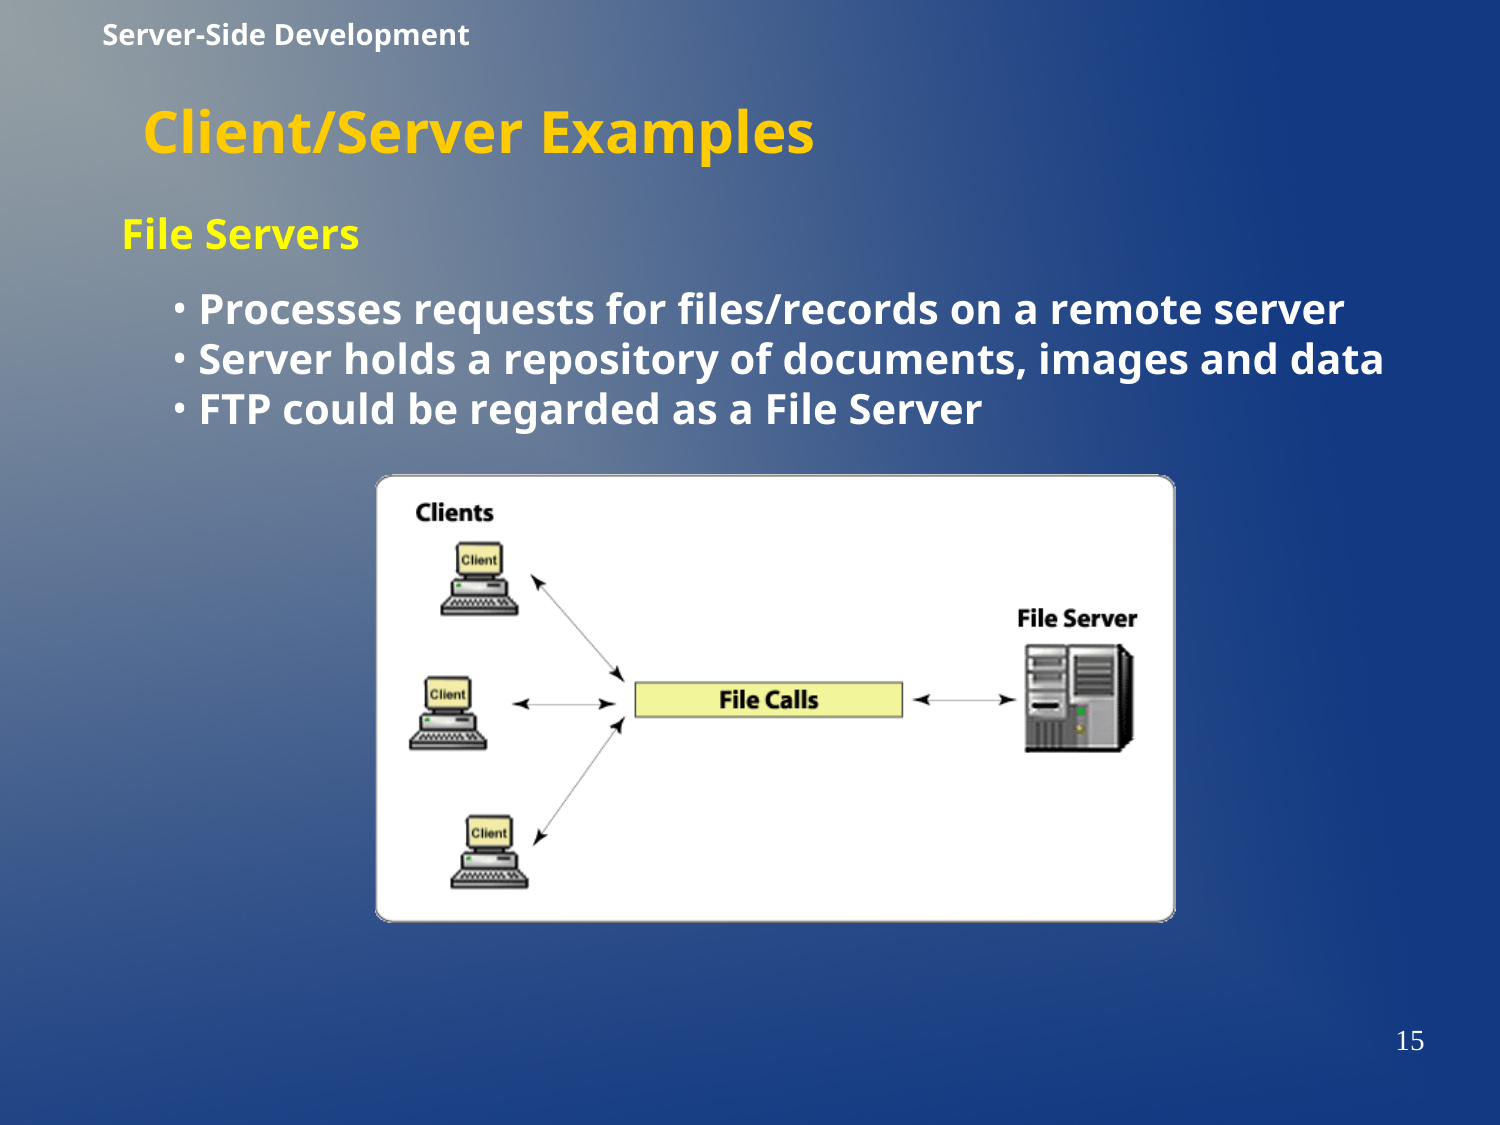

Server-Side Development
Client/Server Examples
File Servers
 Processes requests for files/records on a remote server
 Server holds a repository of documents, images and data
 FTP could be regarded as a File Server
15